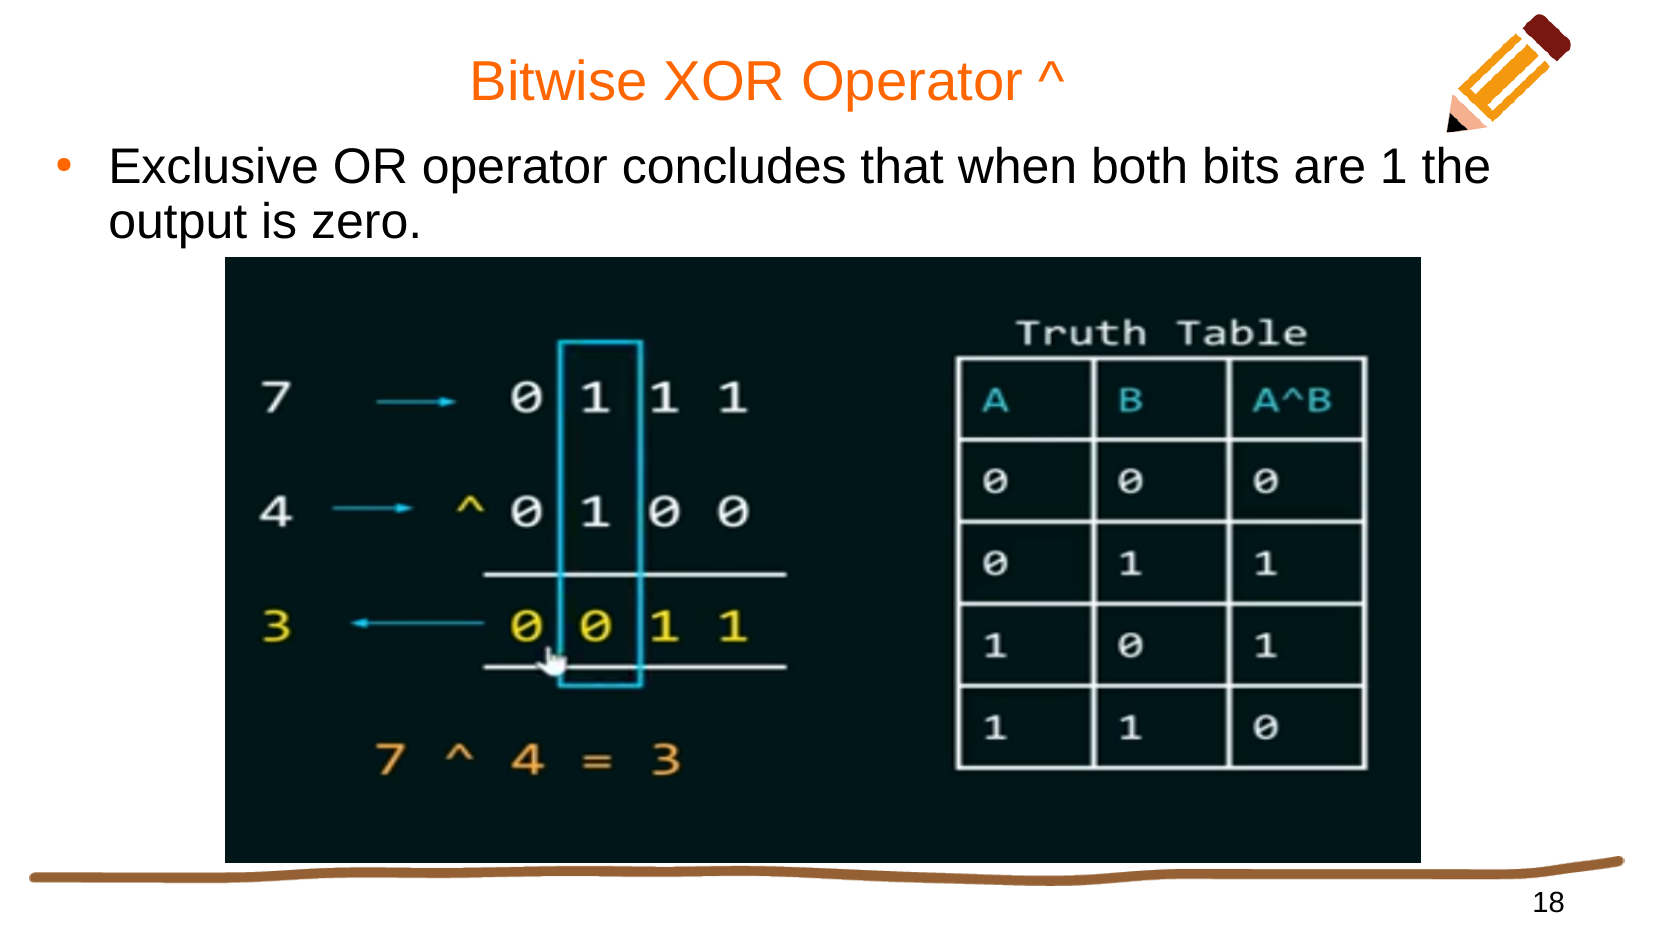

# Bitwise XOR Operator ^
Exclusive OR operator concludes that when both bits are 1 the output is zero.
18